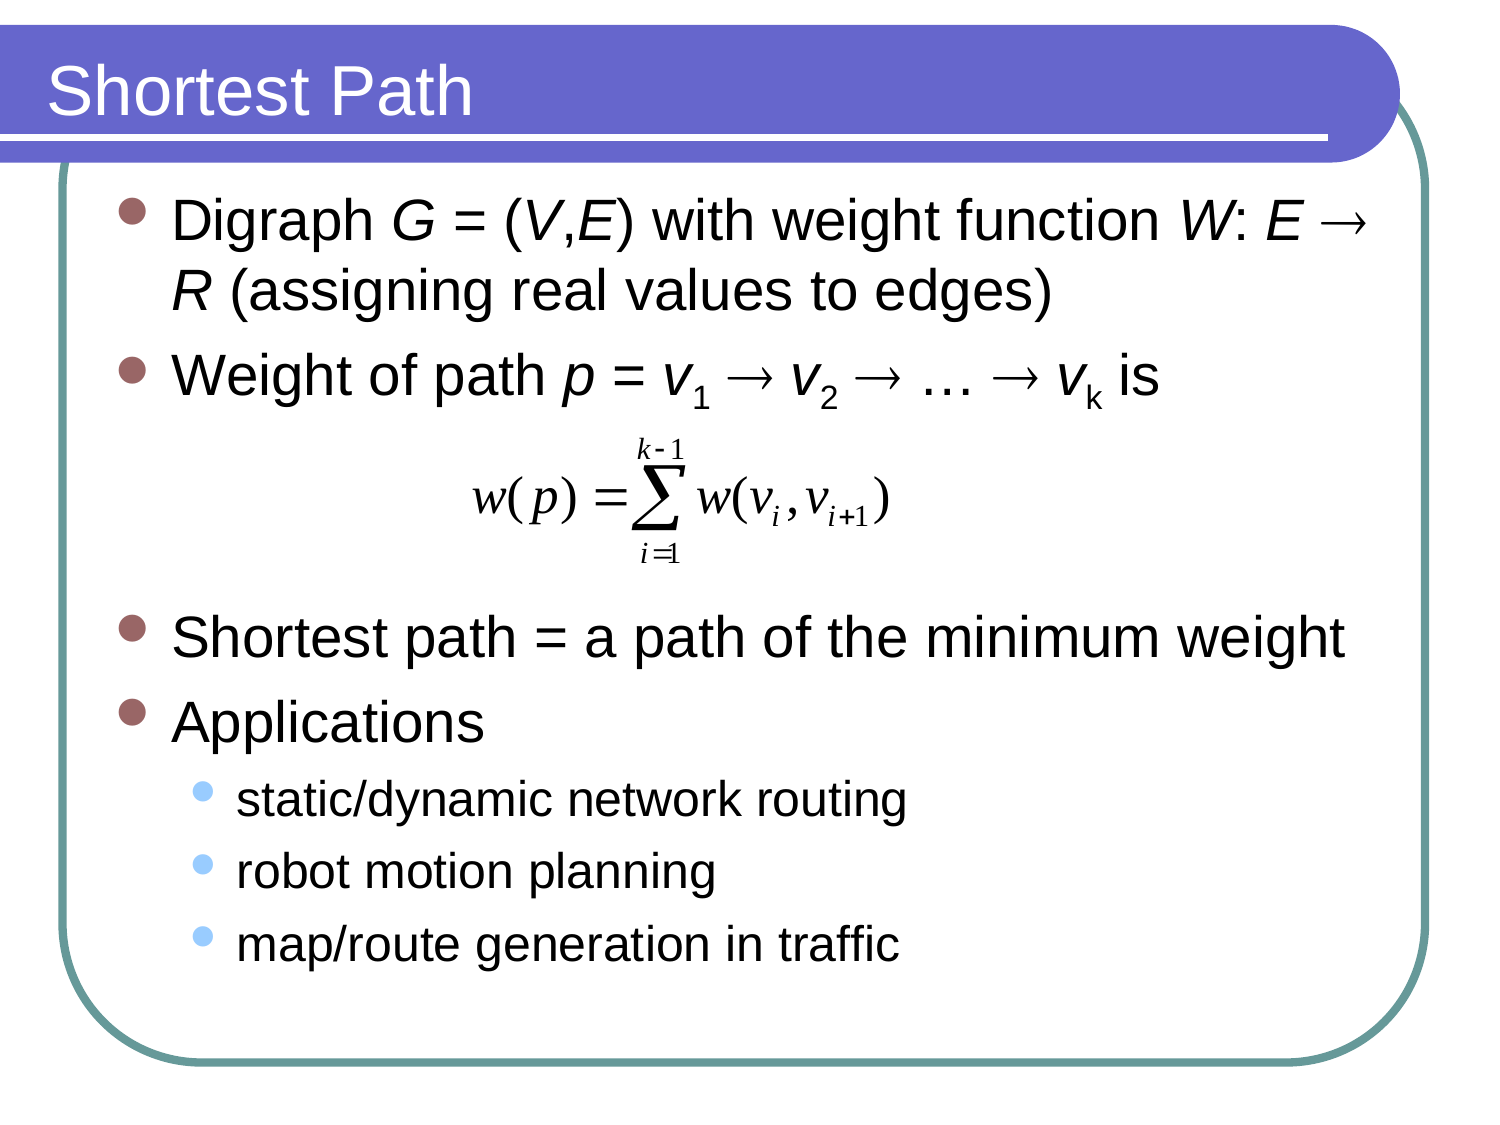

# Shortest Path
Digraph G = (V,E) with weight function W: E  R (assigning real values to edges)
Weight of path p = v1  v2  …  vk is
Shortest path = a path of the minimum weight
Applications
static/dynamic network routing
robot motion planning
map/route generation in traffic